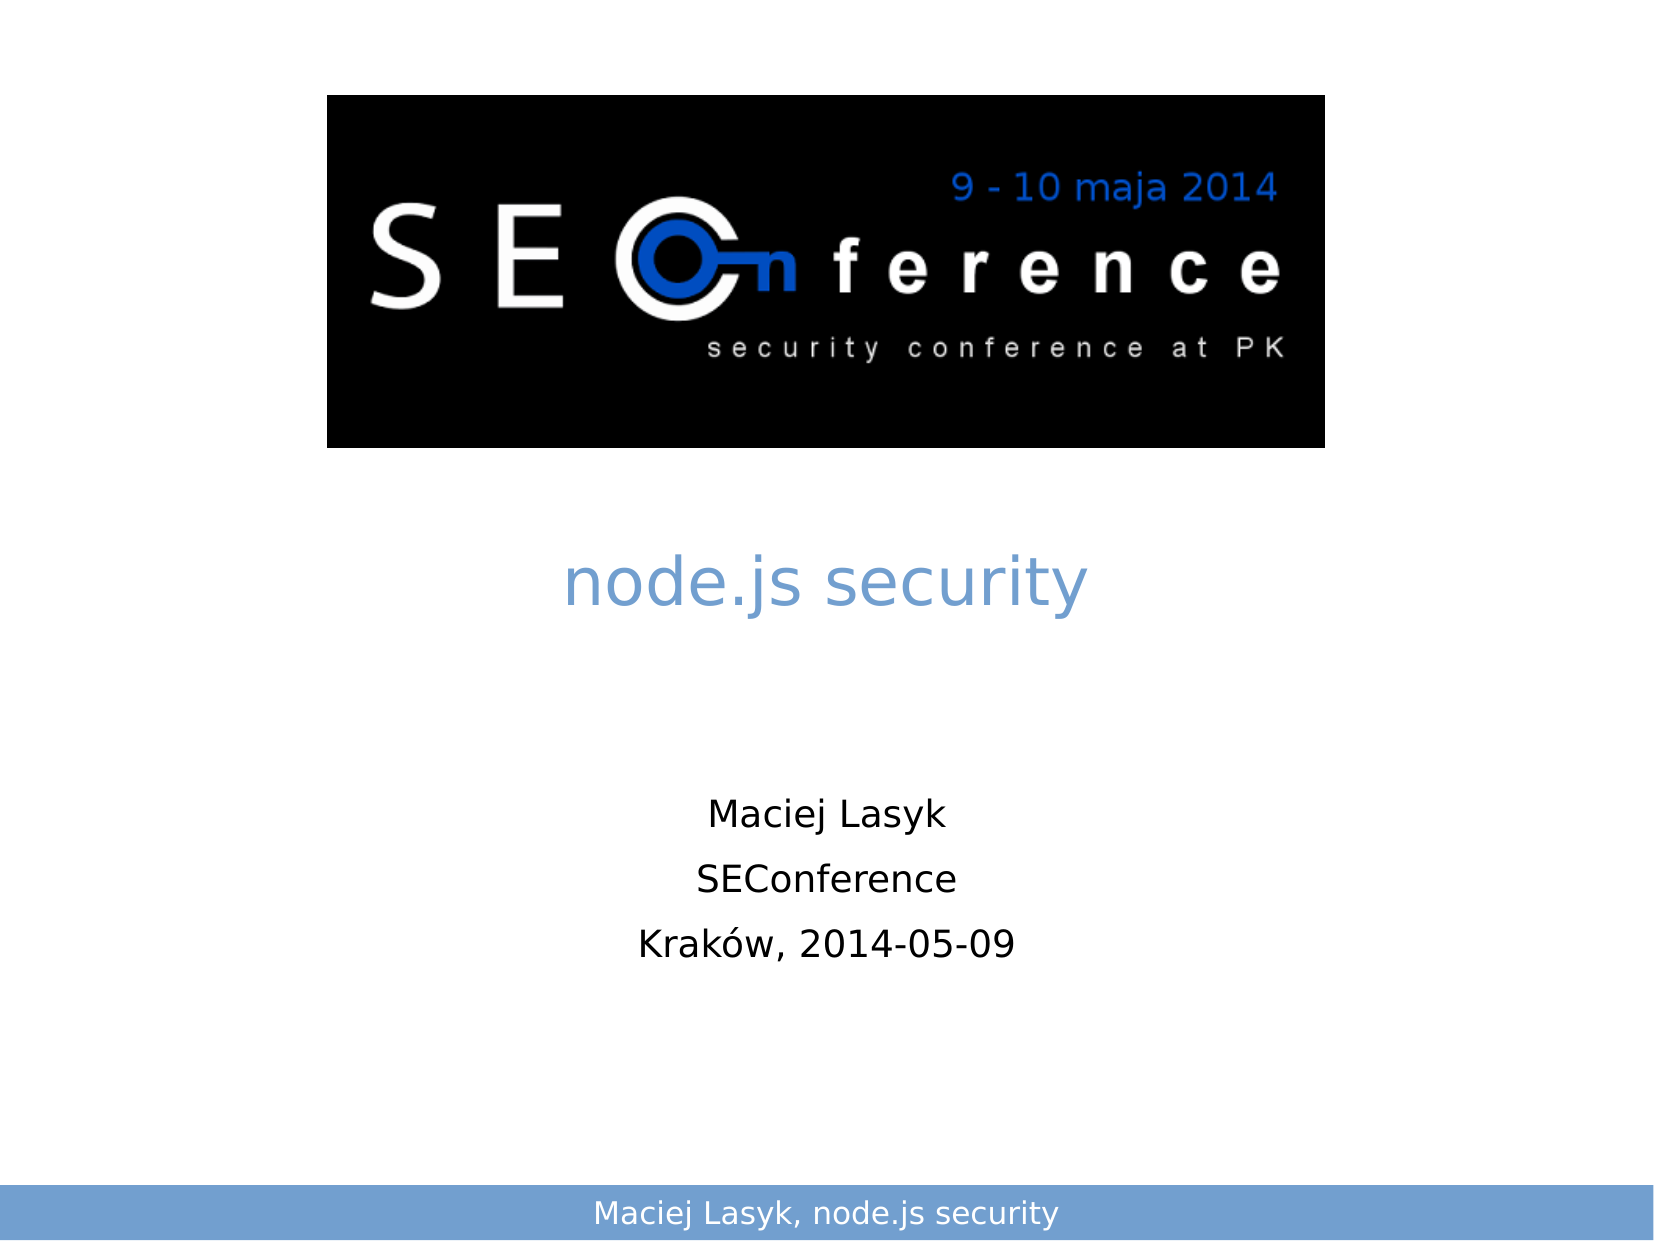

node.js security
Maciej Lasyk
SEConference
Kraków, 2014-05-09
Maciej Lasyk, node.js security